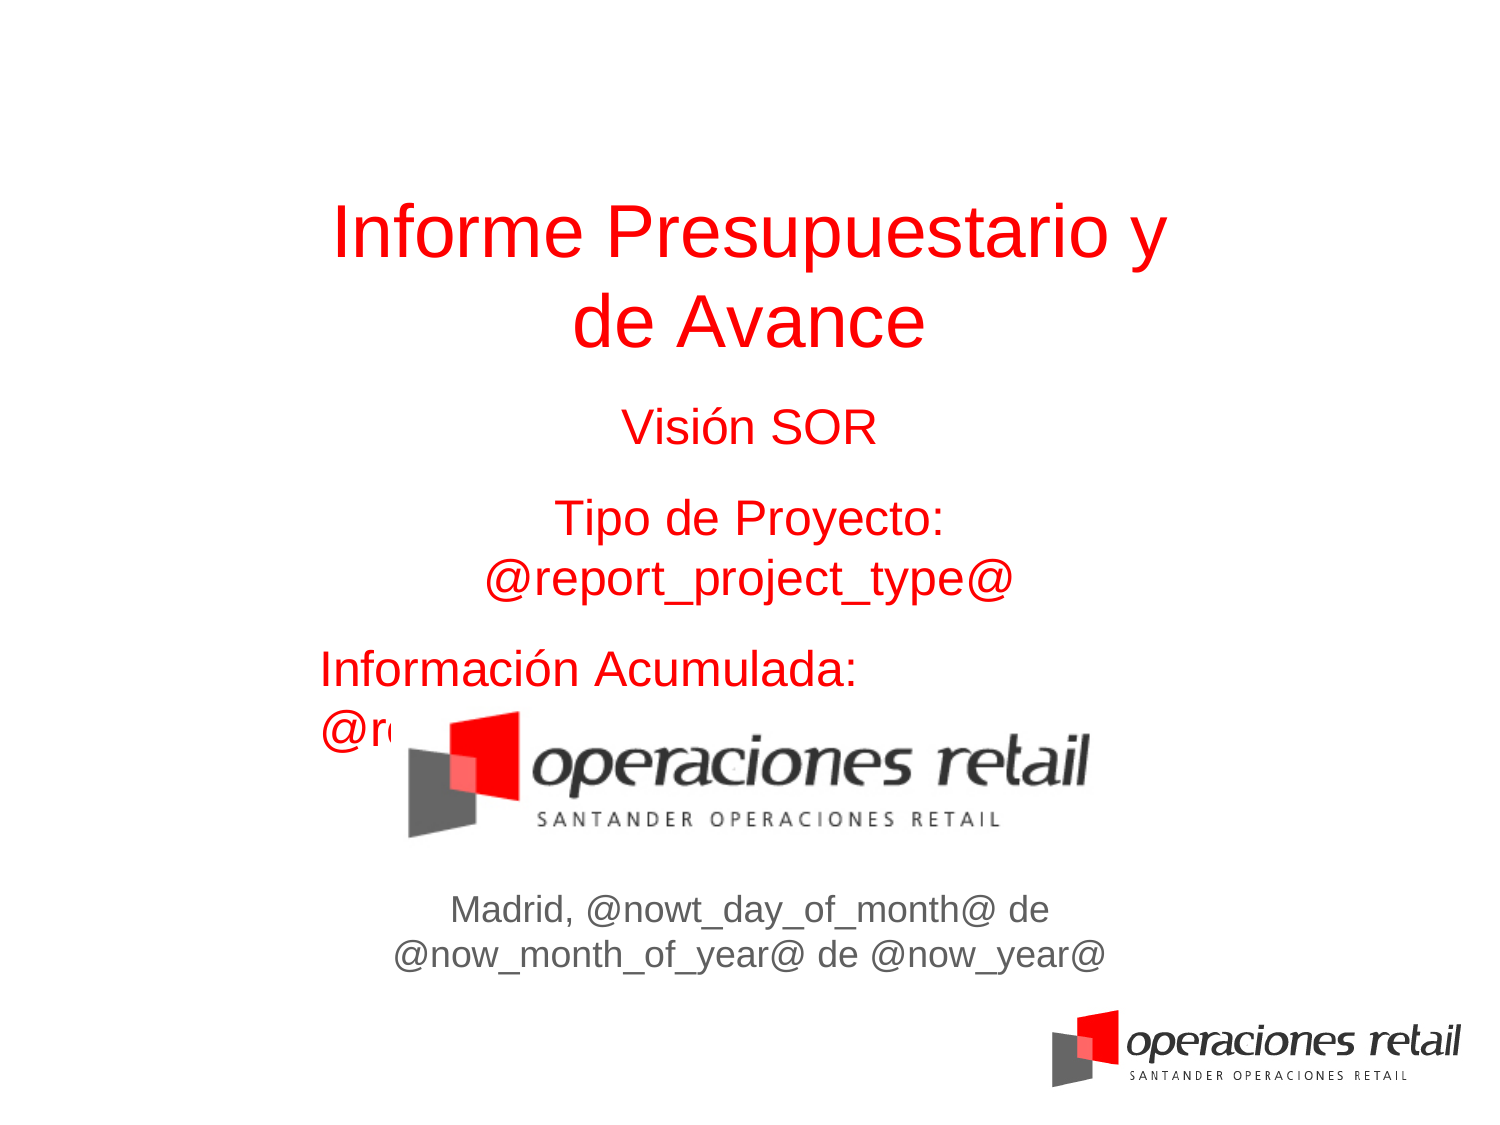

Informe Presupuestario y de Avance
Visión SOR
Tipo de Proyecto: @report_project_type@
Información Acumulada: @report_start_date_pretty@
Madrid, @nowt_day_of_month@ de @now_month_of_year@ de @now_year@